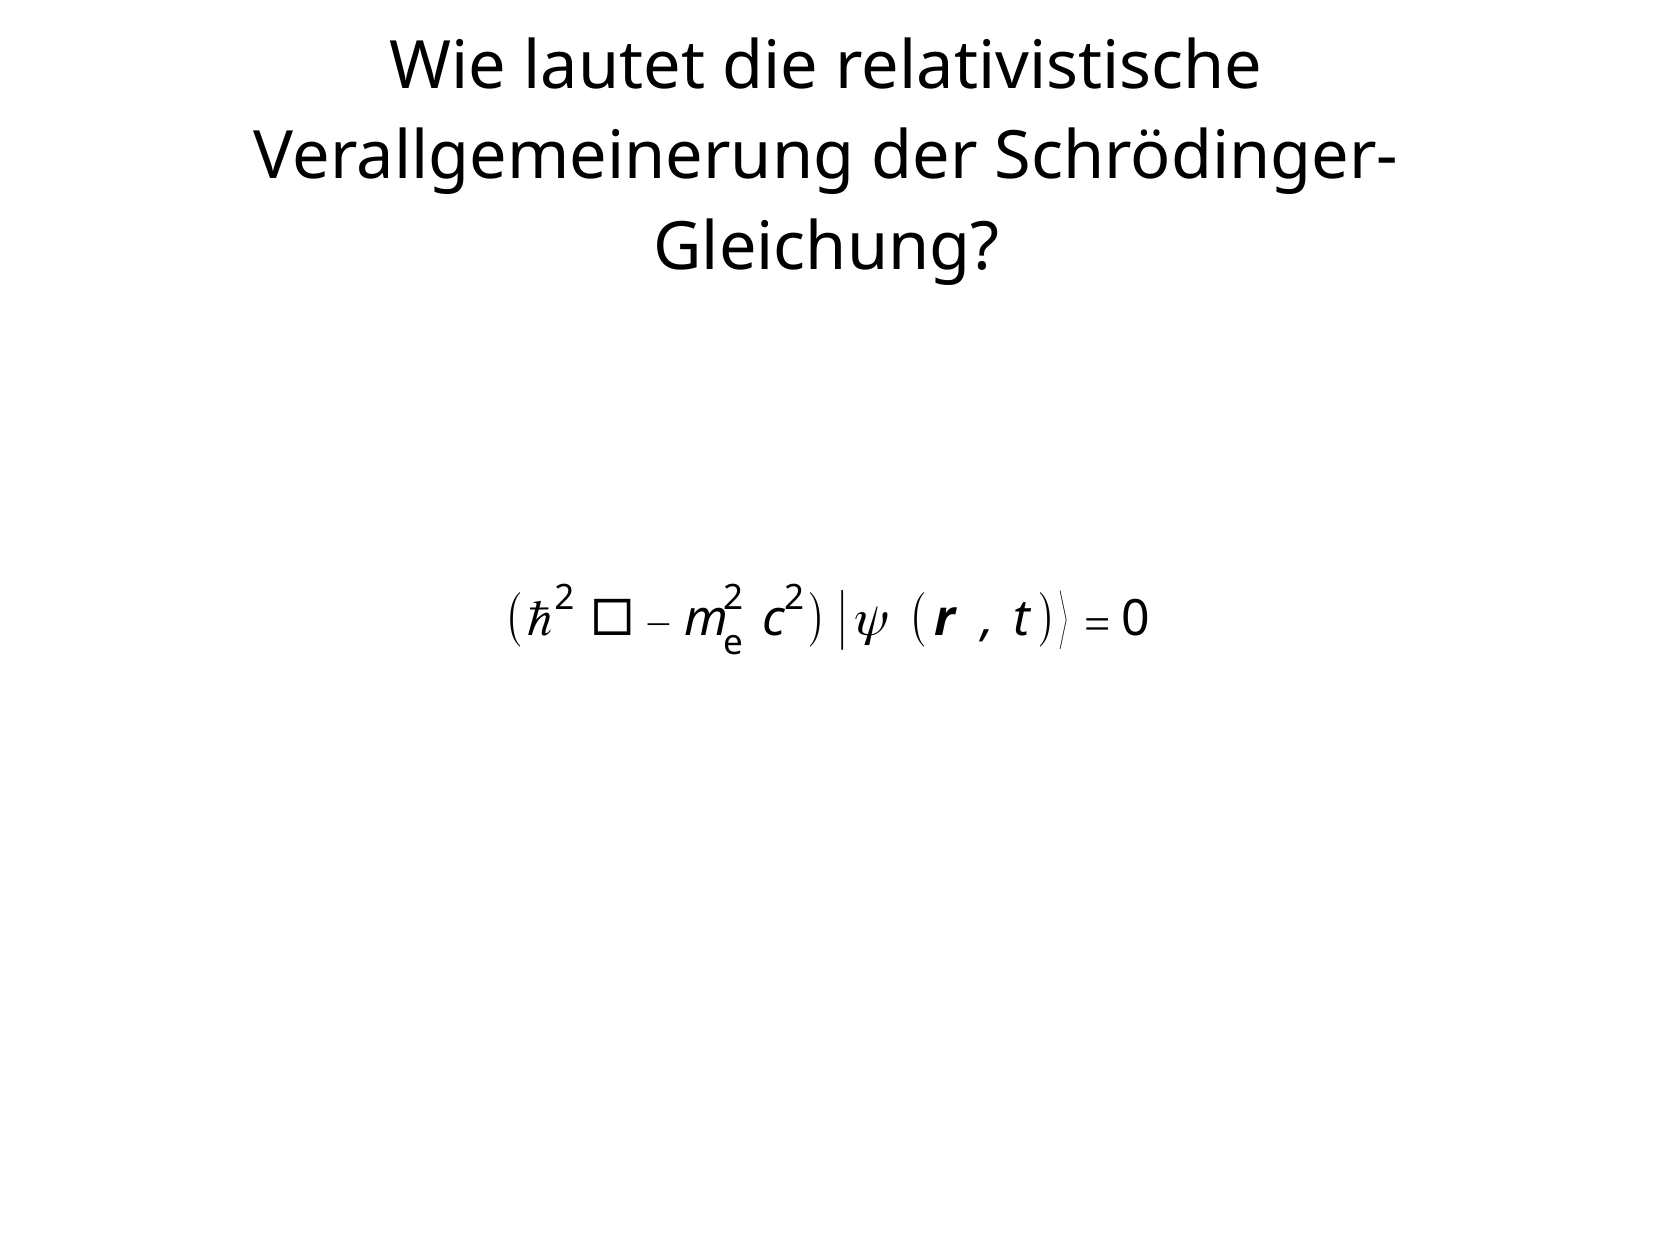

# Wie lautet die relativistische Verallgemeinerung der Schrödinger-Gleichung?